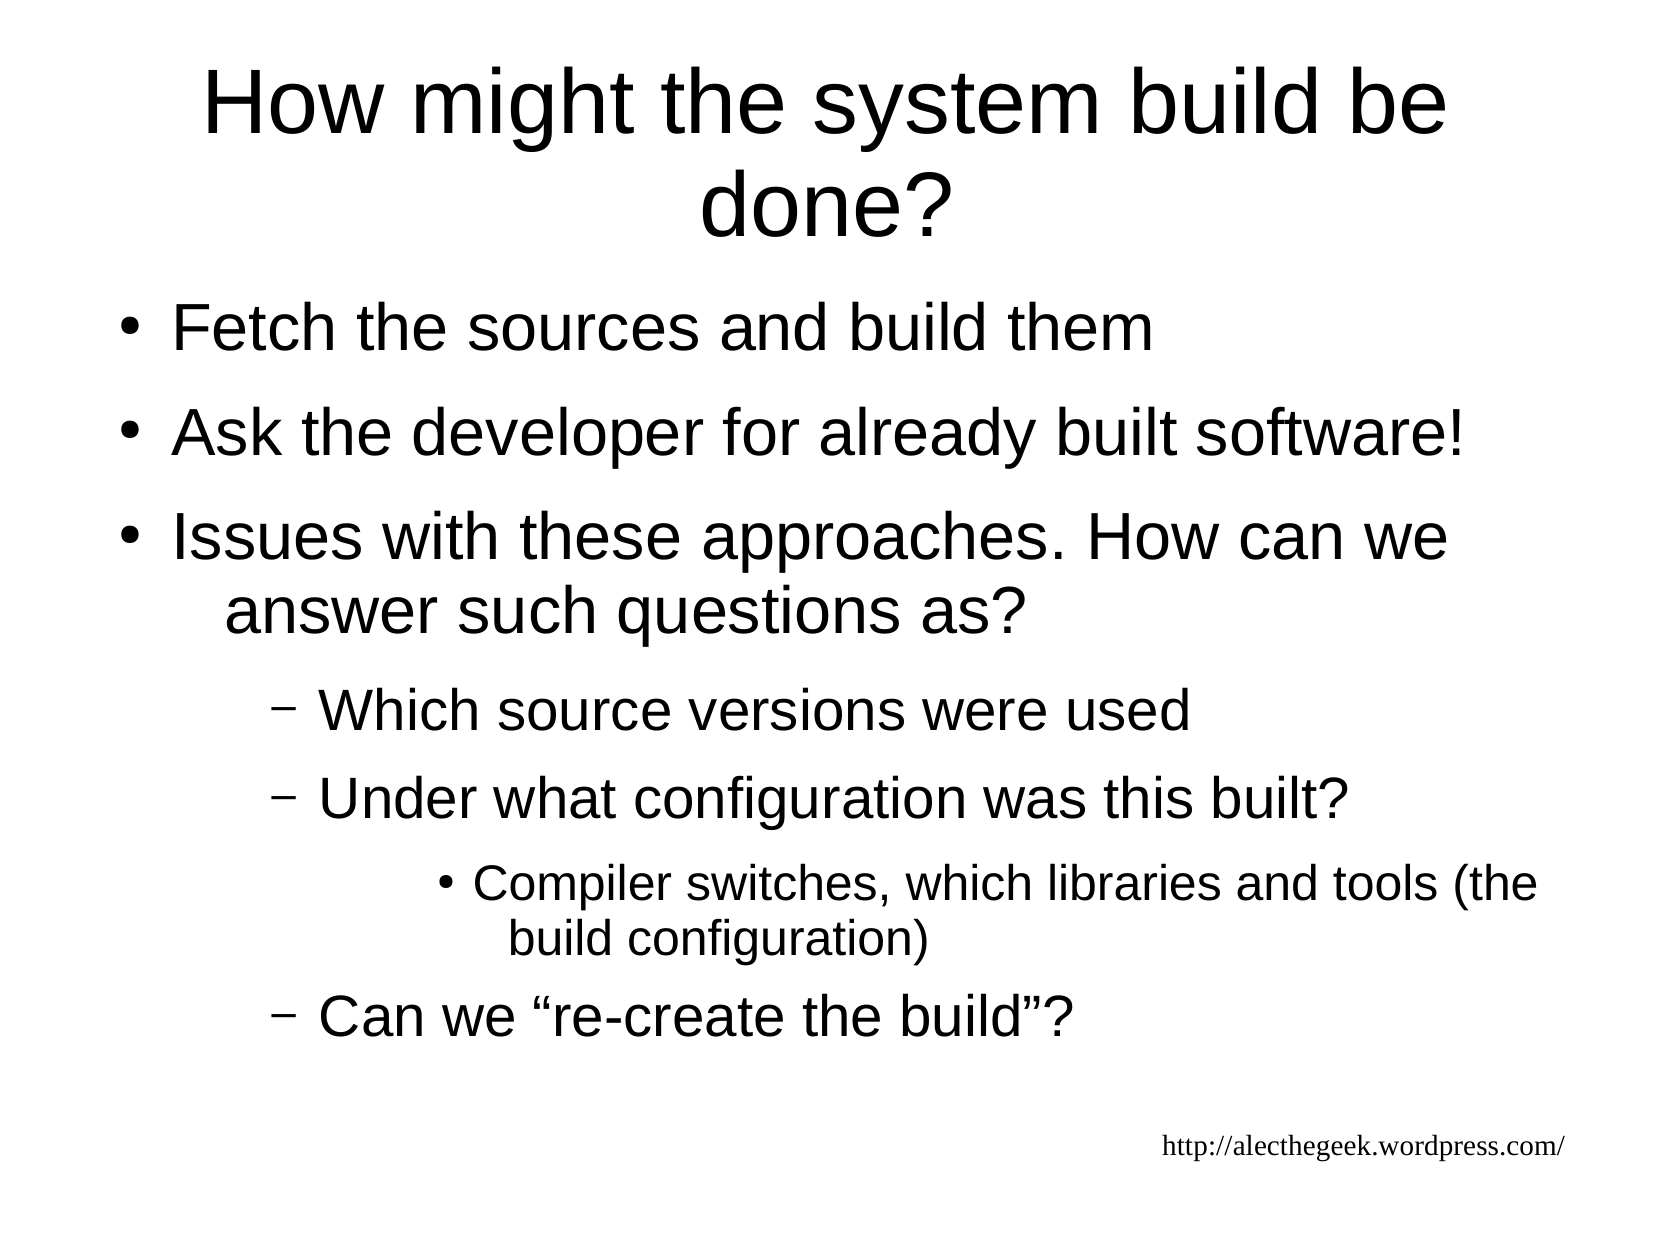

# How might the system build be done?
Fetch the sources and build them
Ask the developer for already built software!
Issues with these approaches. How can we answer such questions as?
Which source versions were used
Under what configuration was this built?
Compiler switches, which libraries and tools (the build configuration)
Can we “re-create the build”?
http://alecthegeek.wordpress.com/